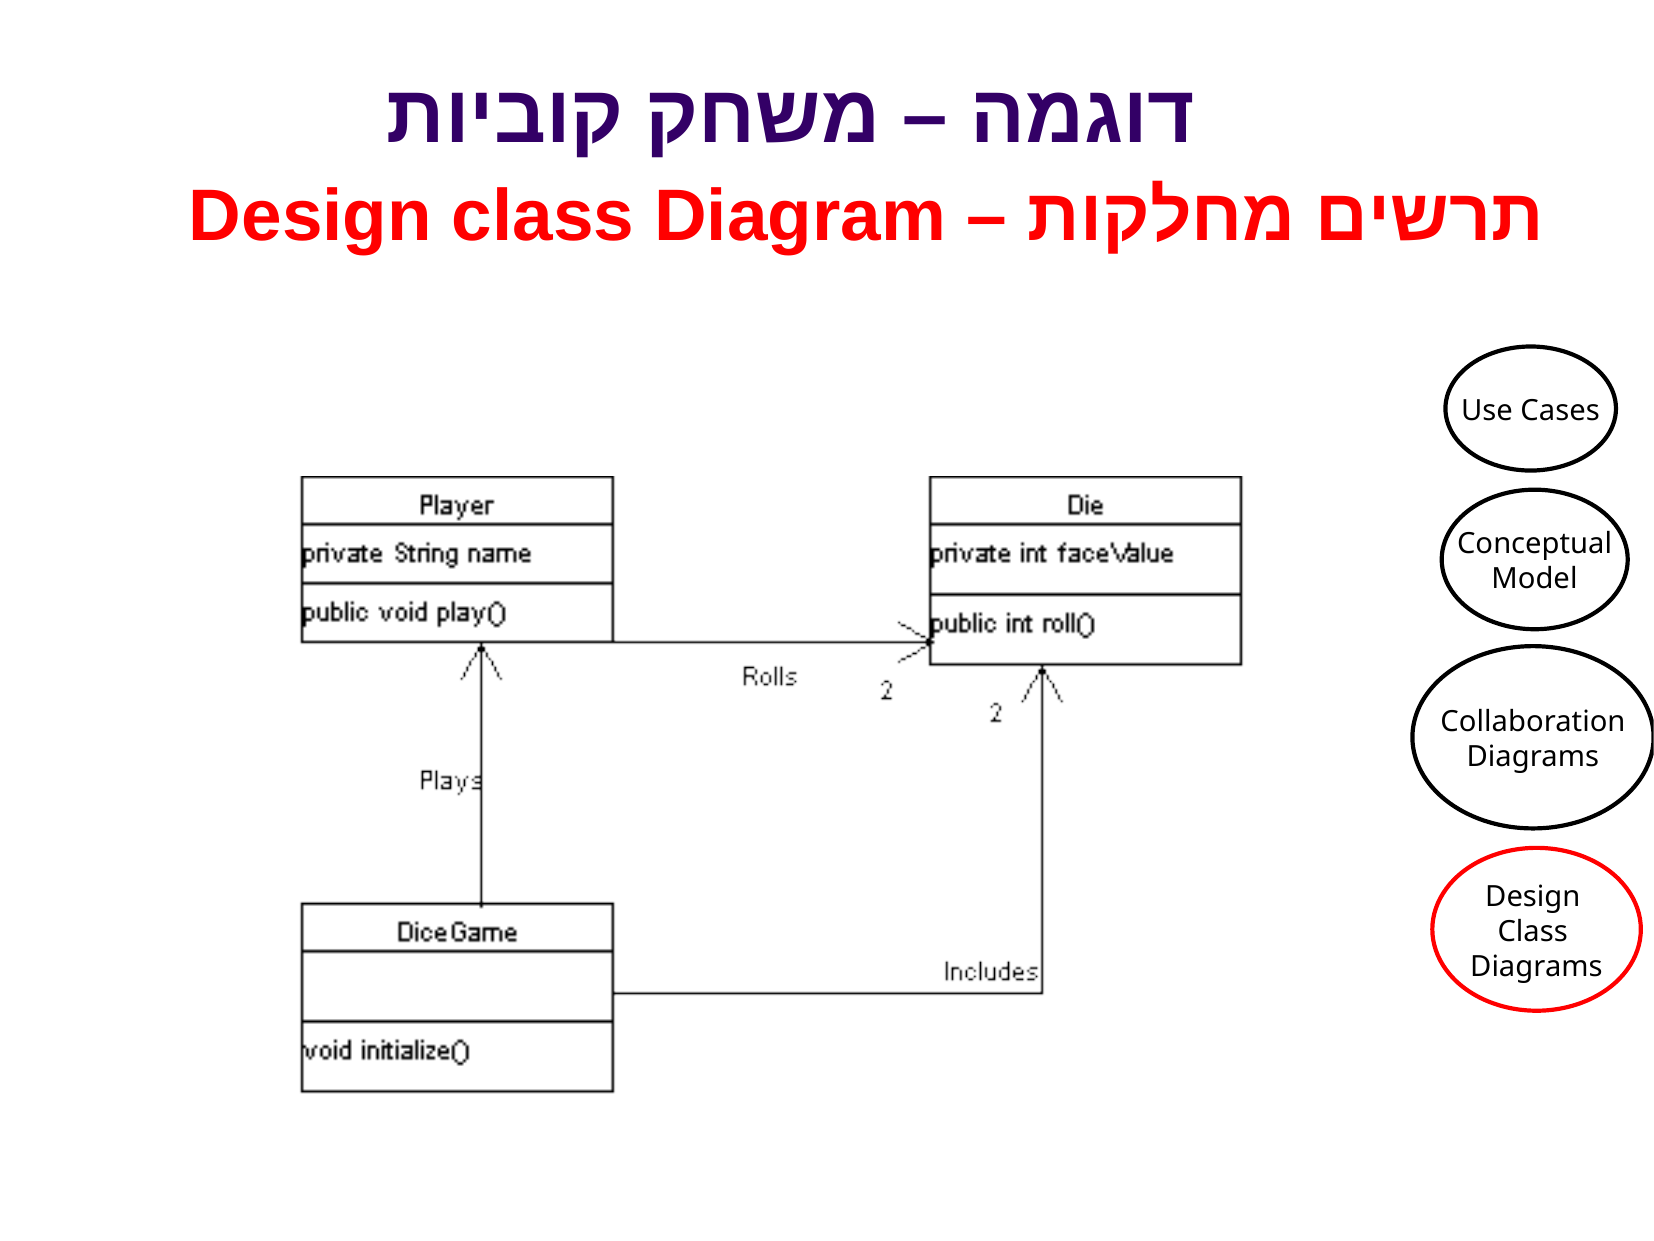

# דוגמה – משחק קוביות Design class Diagram – תרשים מחלקות
Use Cases
Conceptual
Model
Collaboration
Diagrams
Design
Class
Diagrams